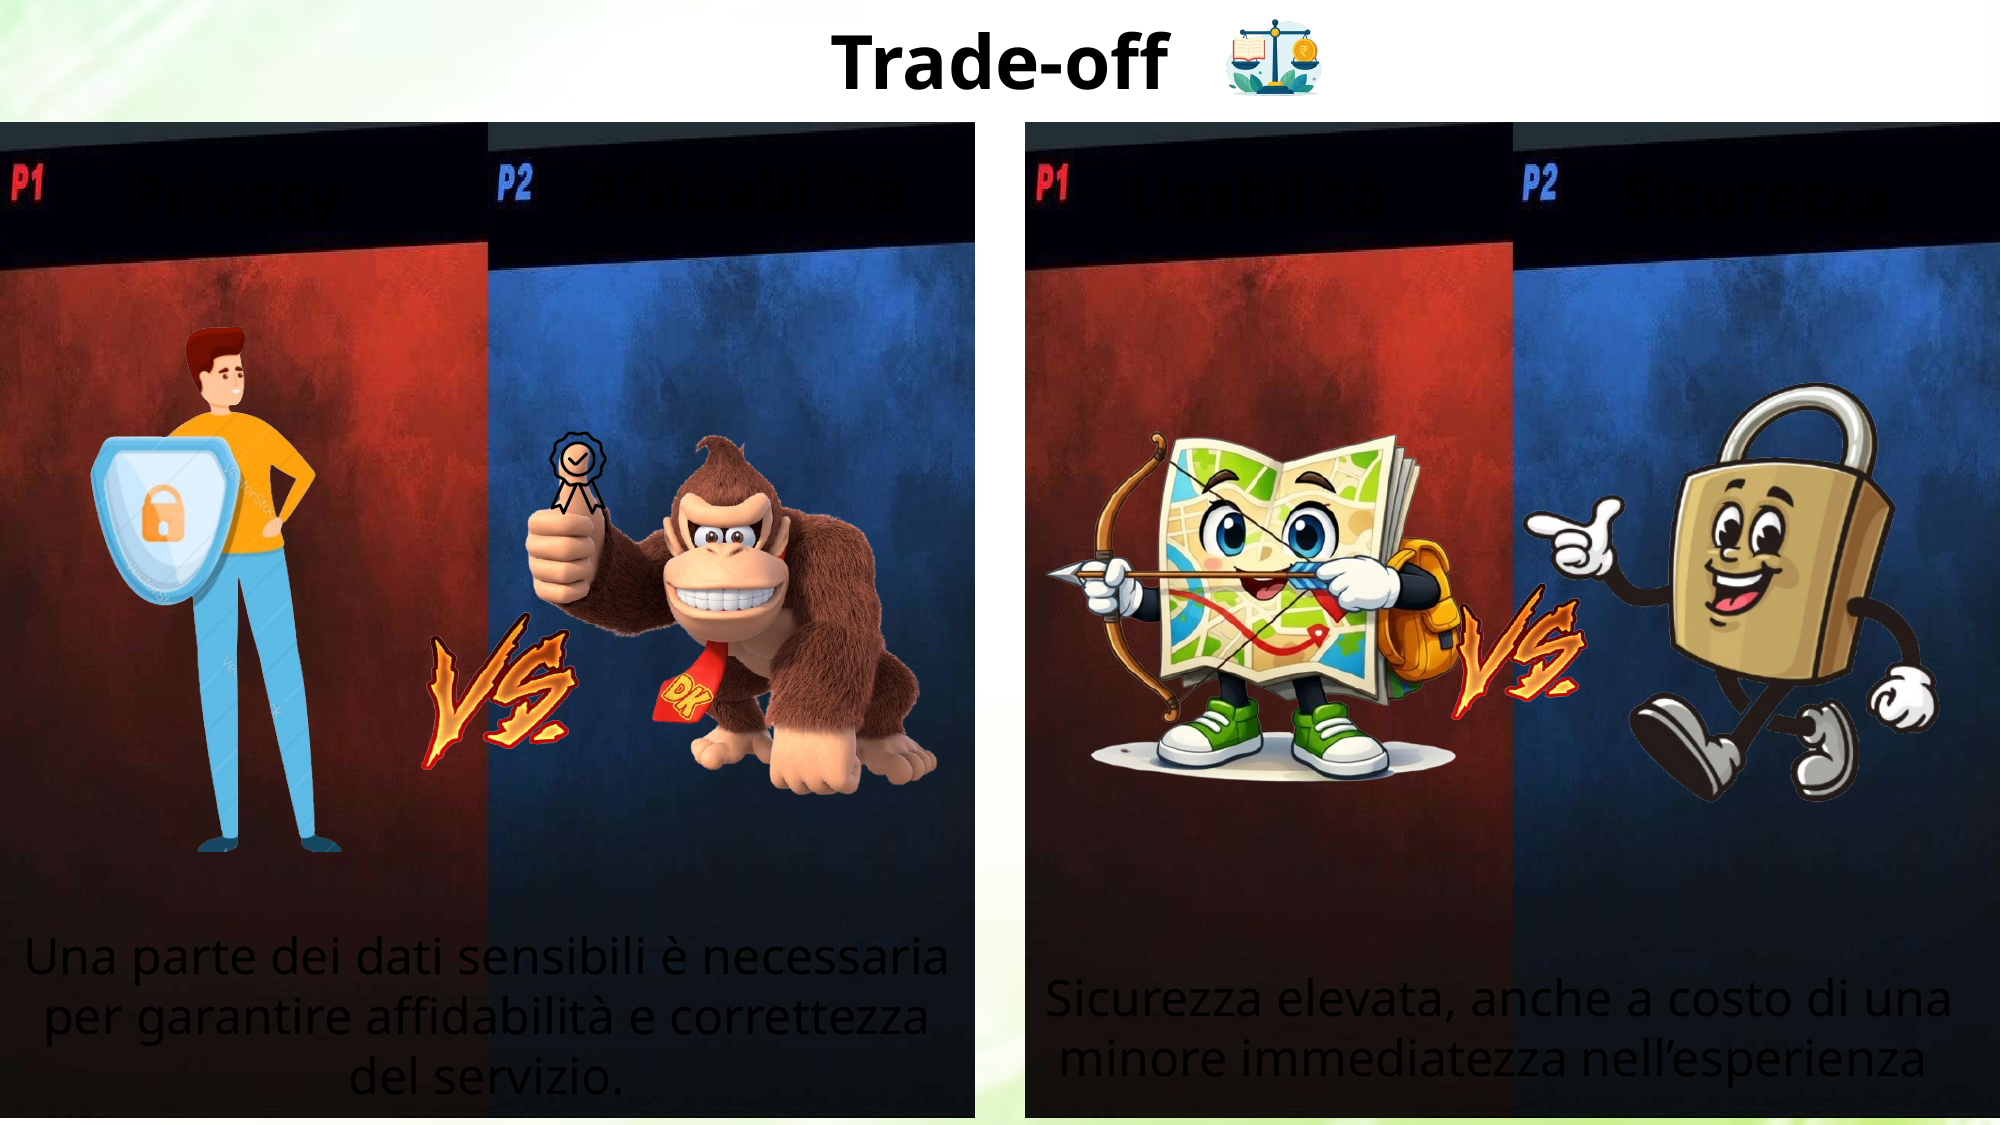

Trade-off
#
Affidabilità
Privacy
Usabilità
Sicurezza
Una parte dei dati sensibili è necessaria per garantire affidabilità e correttezza del servizio.
Sicurezza elevata, anche a costo di una minore immediatezza nell’esperienza